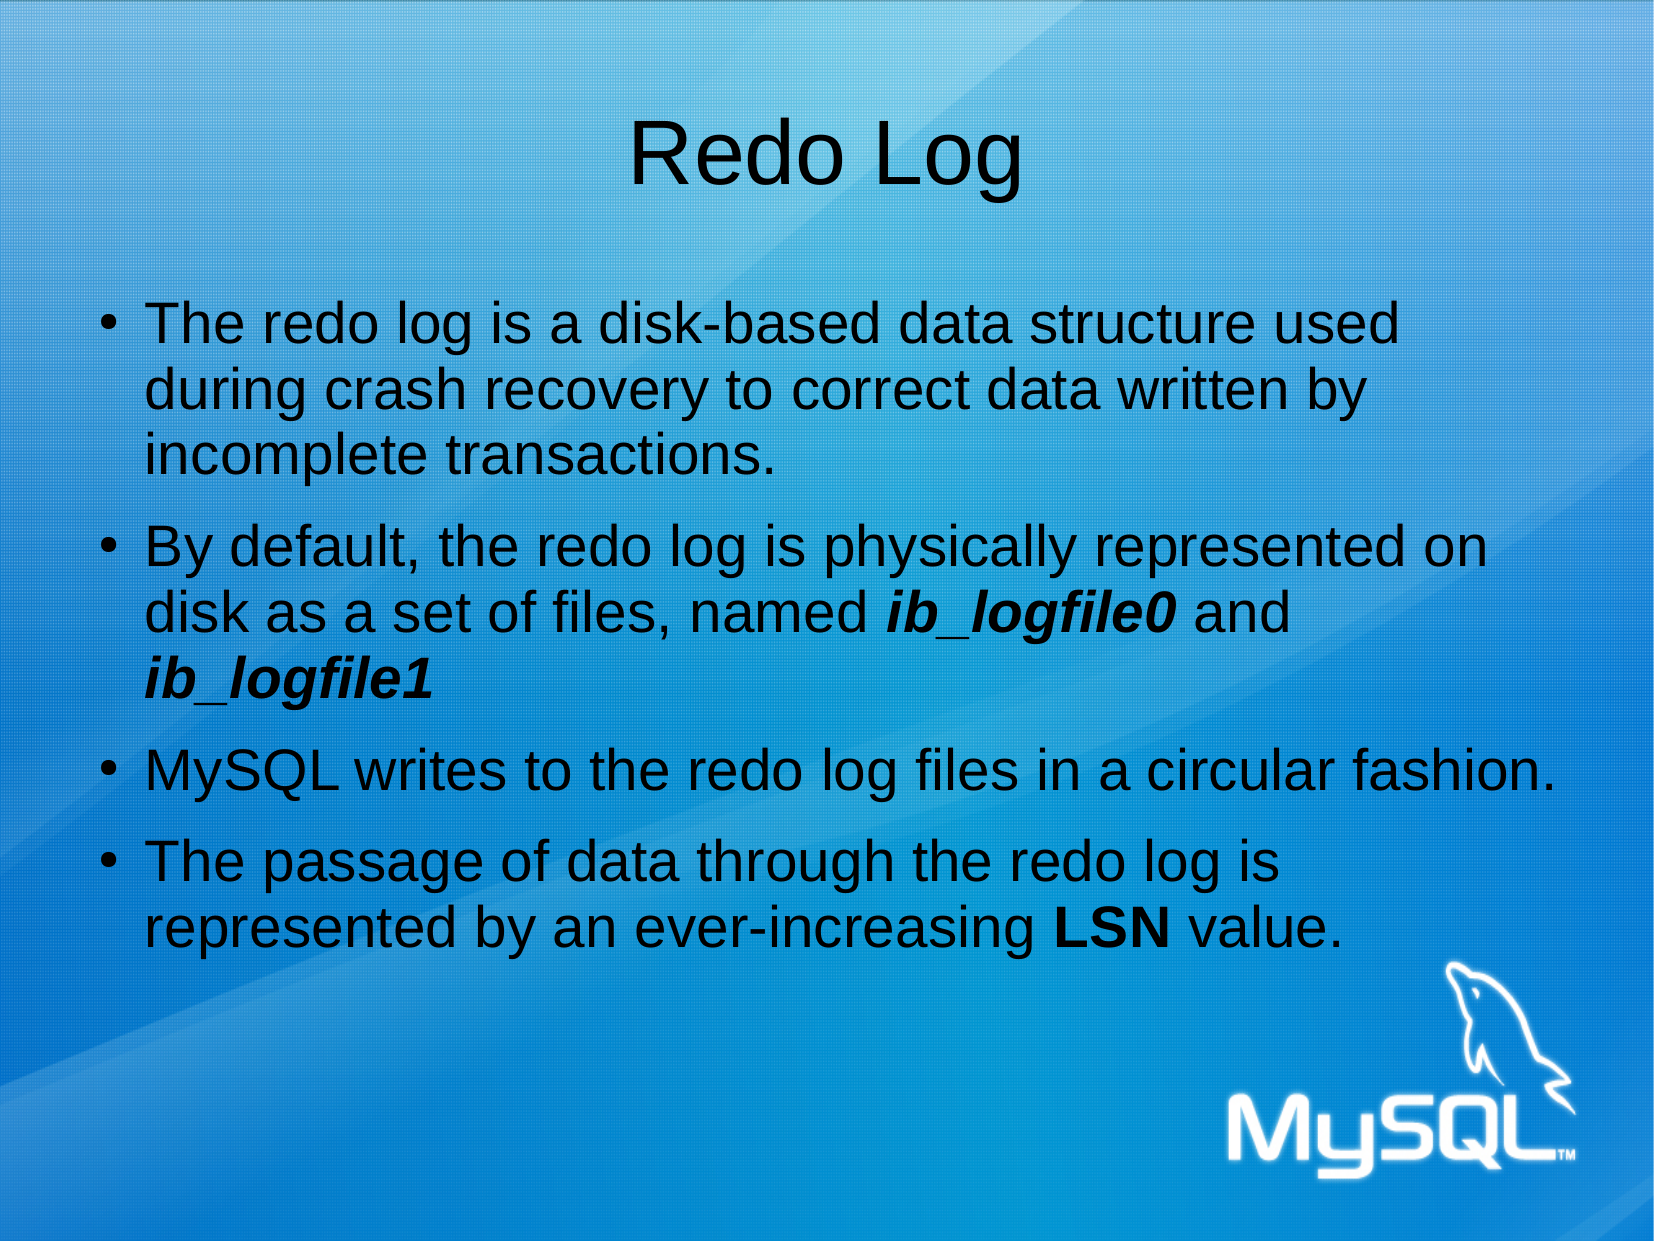

# Redo Log
The redo log is a disk-based data structure used during crash recovery to correct data written by incomplete transactions.
By default, the redo log is physically represented on disk as a set of files, named ib_logfile0 and ib_logfile1
MySQL writes to the redo log files in a circular fashion.
The passage of data through the redo log is represented by an ever-increasing LSN value.